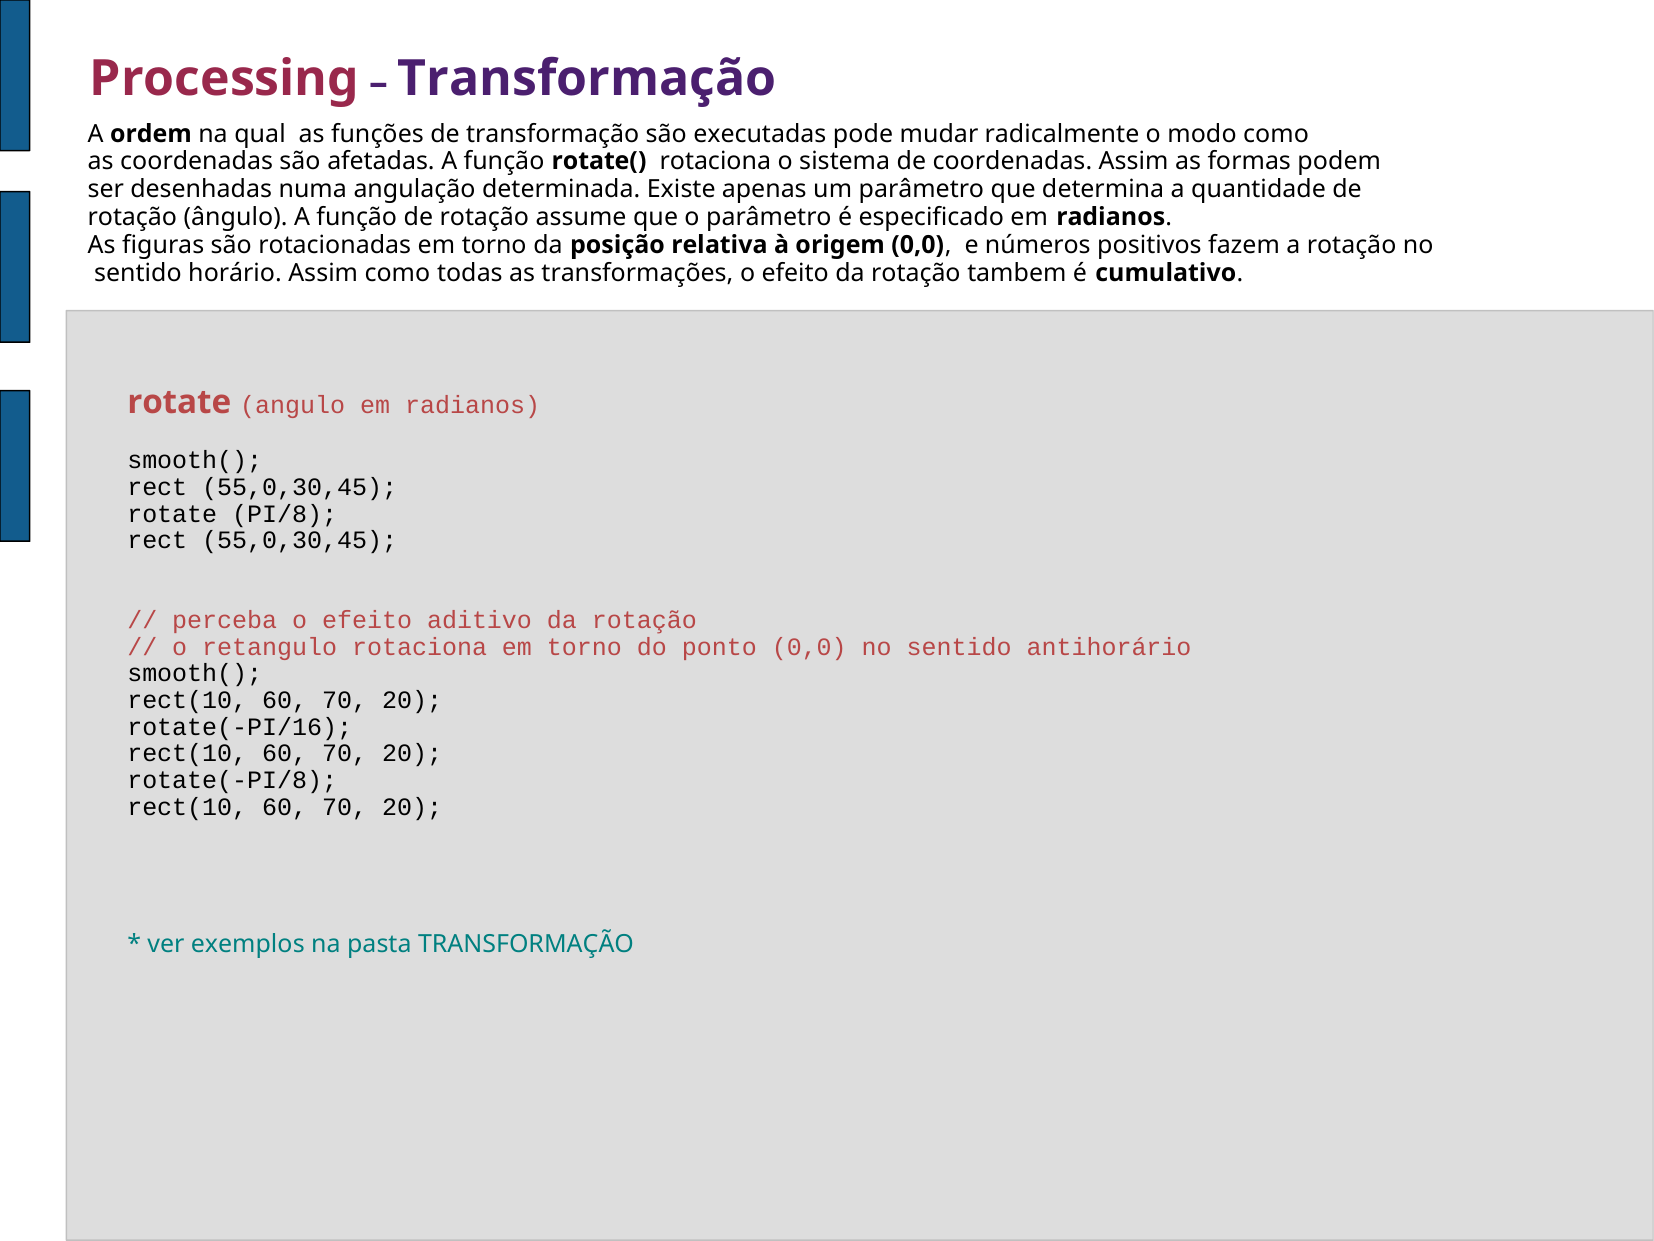

Processing – Transformação
A ordem na qual as funções de transformação são executadas pode mudar radicalmente o modo como
as coordenadas são afetadas. A função rotate() rotaciona o sistema de coordenadas. Assim as formas podem
ser desenhadas numa angulação determinada. Existe apenas um parâmetro que determina a quantidade de
rotação (ângulo). A função de rotação assume que o parâmetro é especificado em radianos.
As figuras são rotacionadas em torno da posição relativa à origem (0,0), e números positivos fazem a rotação no
 sentido horário. Assim como todas as transformações, o efeito da rotação tambem é cumulativo.
rotate (angulo em radianos)
smooth();
rect (55,0,30,45);
rotate (PI/8);
rect (55,0,30,45);
// perceba o efeito aditivo da rotação
// o retangulo rotaciona em torno do ponto (0,0) no sentido antihorário
smooth();
rect(10, 60, 70, 20);
rotate(-PI/16);
rect(10, 60, 70, 20);
rotate(-PI/8);
rect(10, 60, 70, 20);
* ver exemplos na pasta TRANSFORMAÇÃO